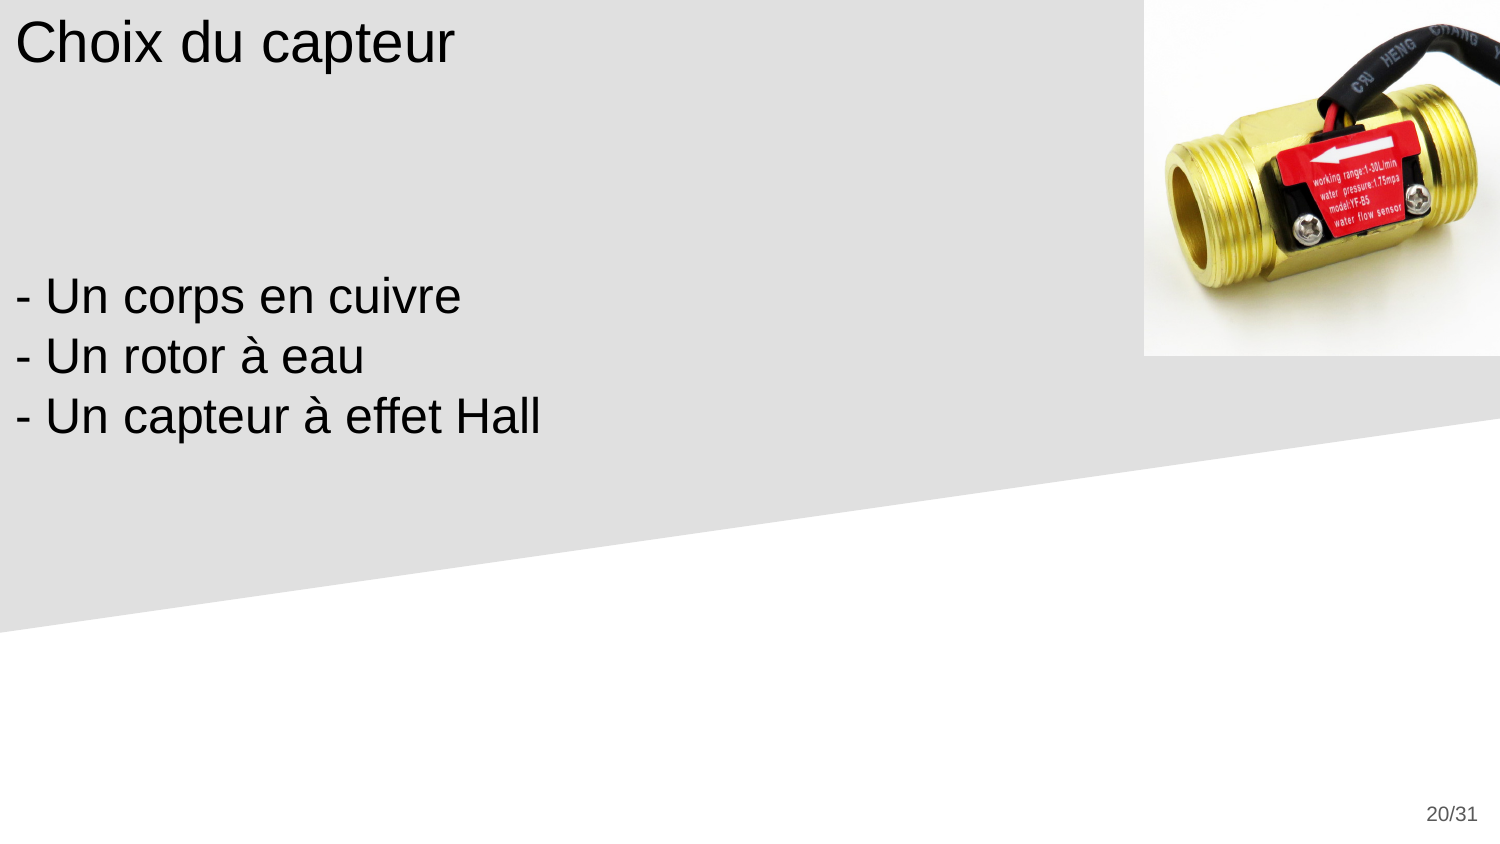

# Choix du capteur
- Un corps en cuivre
- Un rotor à eau
- Un capteur à effet Hall